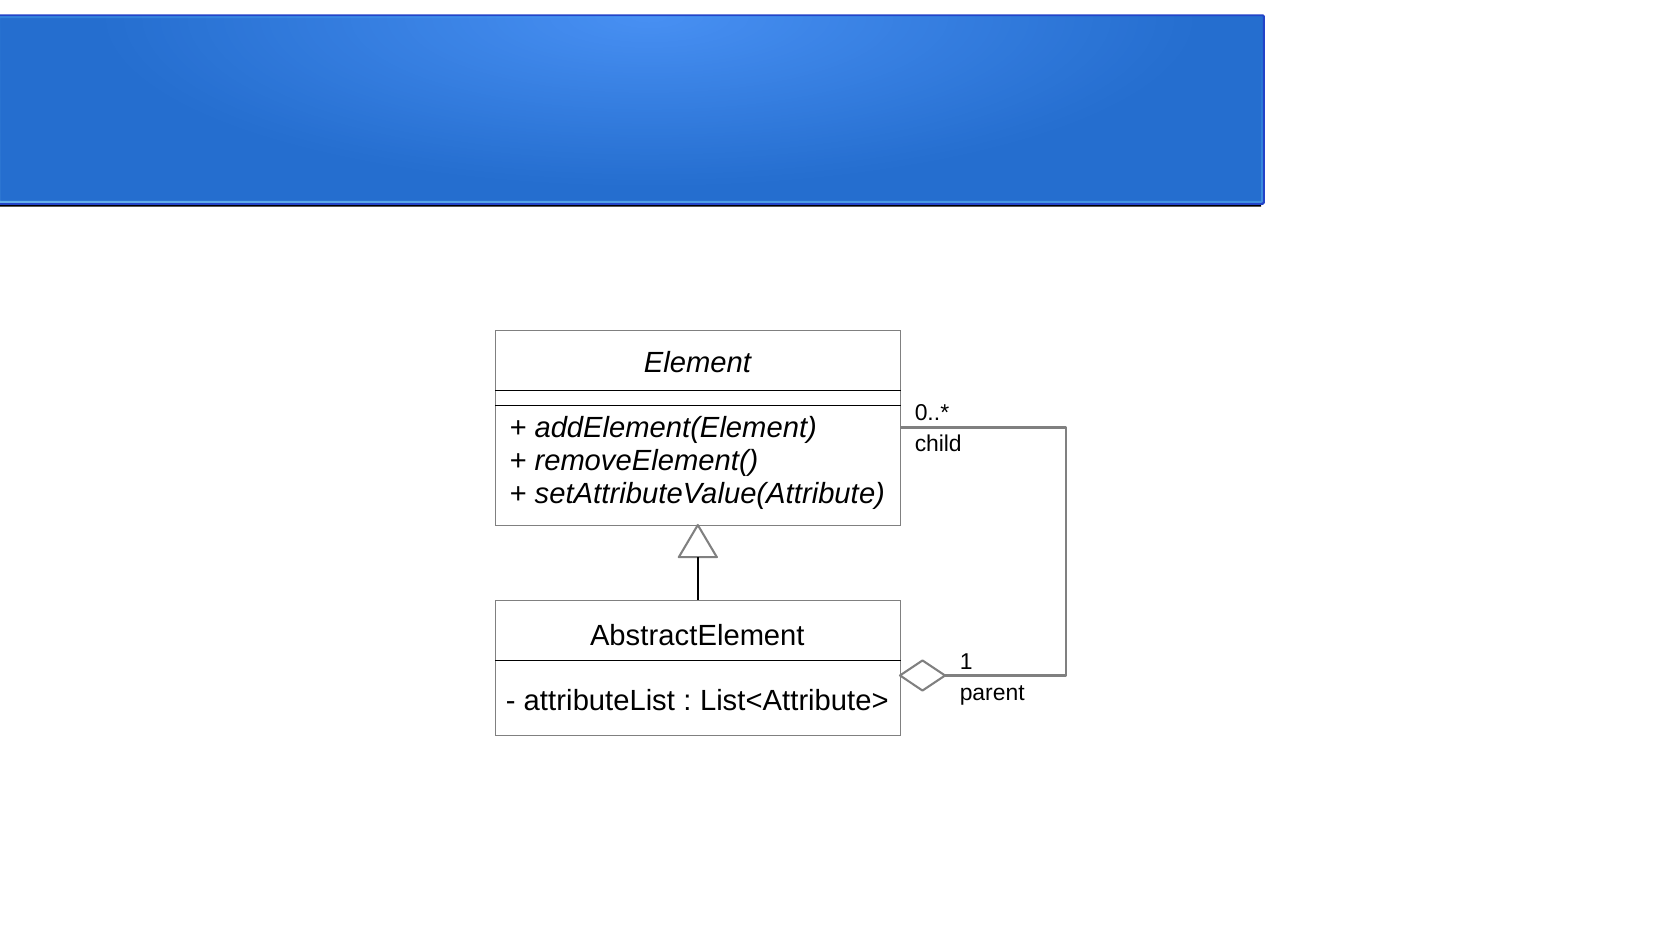

#
Element
+ addElement(Element)
+ removeElement()
+ setAttributeValue(Attribute)
0..*
child
AbstractElement
- attributeList : List<Attribute>
1
parent